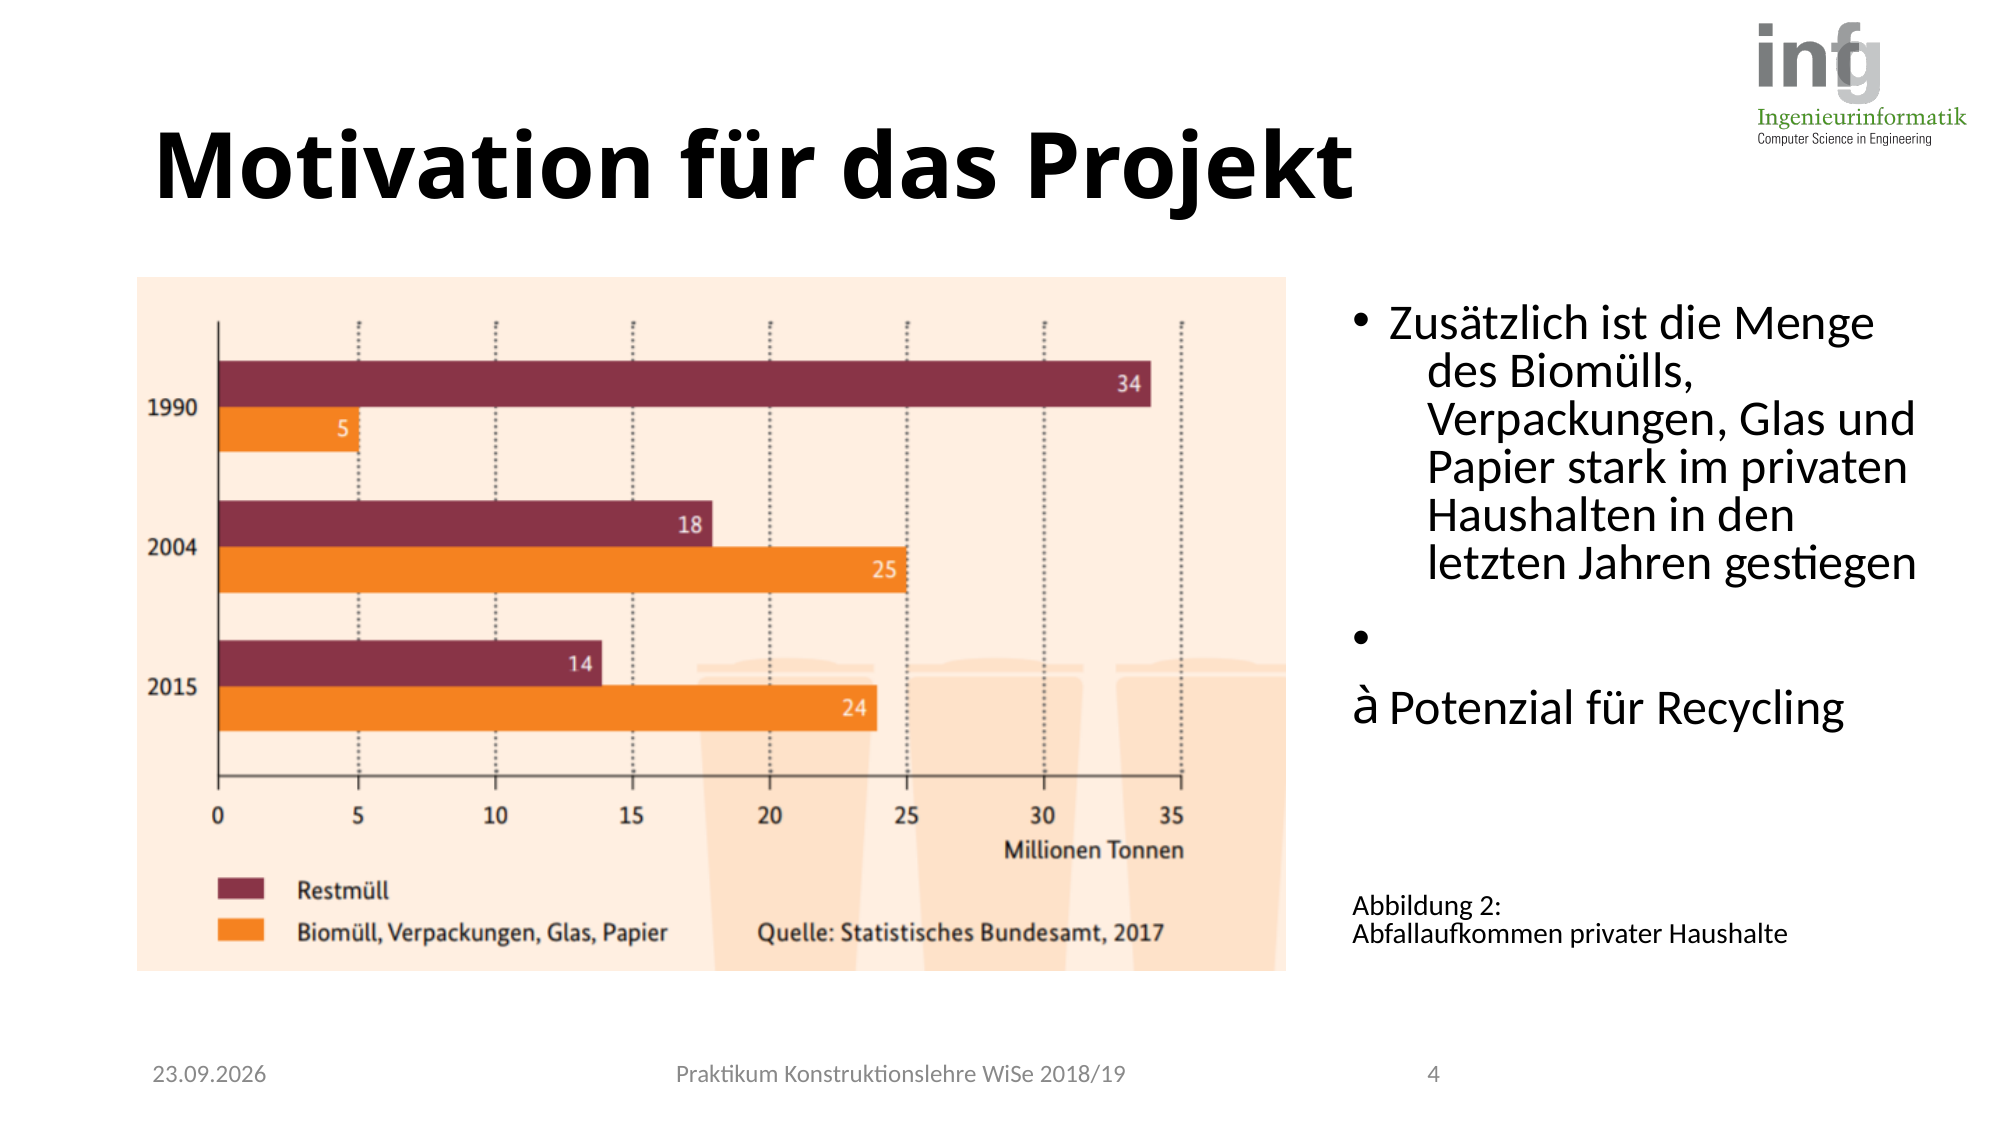

# Motivation für das Projekt
Zusätzlich ist die Menge des Biomülls, Verpackungen, Glas und Papier stark im privaten Haushalten in den letzten Jahren gestiegen
Potenzial für Recycling
Abbildung 2:
Abfallaufkommen privater Haushalte
Praktikum Konstruktionslehre WiSe 2018/19
4